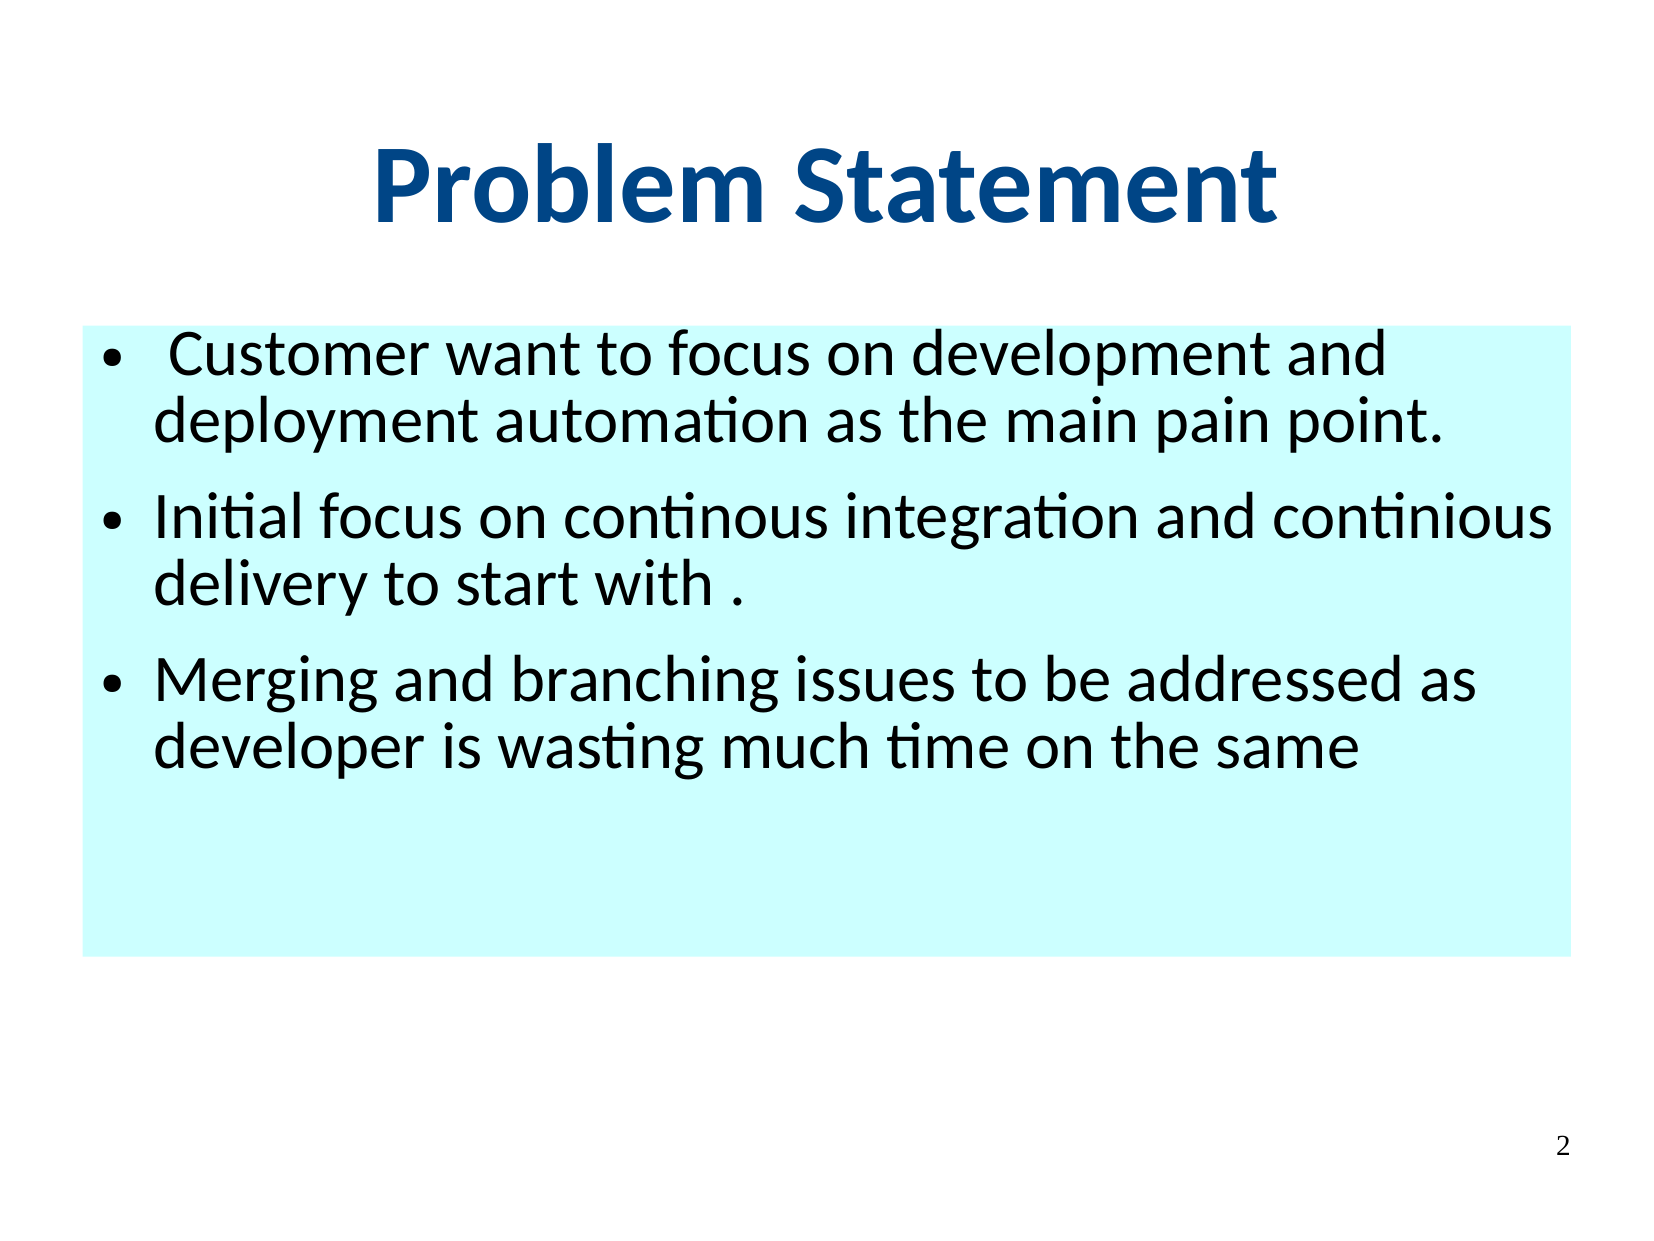

# Problem Statement
 Customer want to focus on development and deployment automation as the main pain point.
Initial focus on continous integration and continious delivery to start with .
Merging and branching issues to be addressed as developer is wasting much time on the same
2